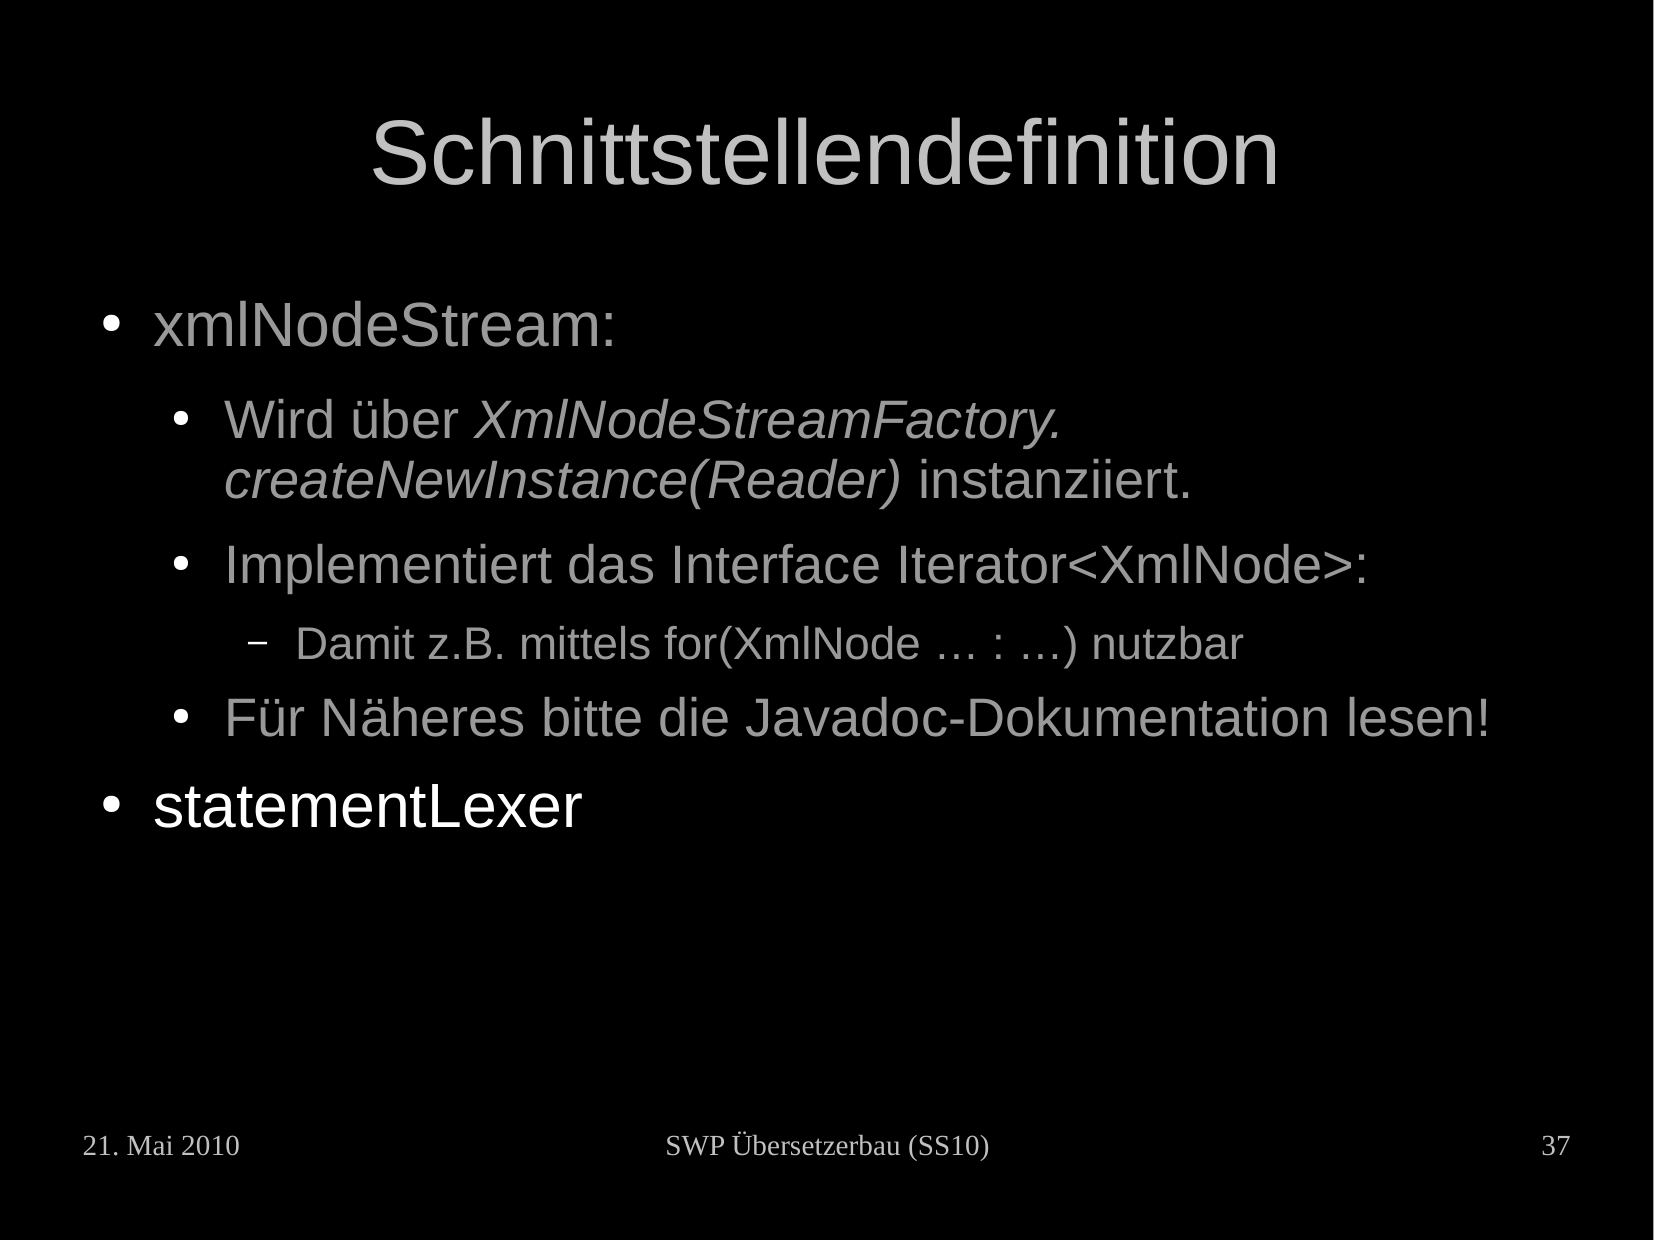

# Schnittstellendefinition
xmlNodeStream:
Wird über XmlNodeStreamFactory. createNewInstance(Reader) instanziiert.
Implementiert das Interface Iterator<XmlNode>:
Damit z.B. mittels for(XmlNode … : …) nutzbar
Für Näheres bitte die Javadoc-Dokumentation lesen!
statementLexer
37